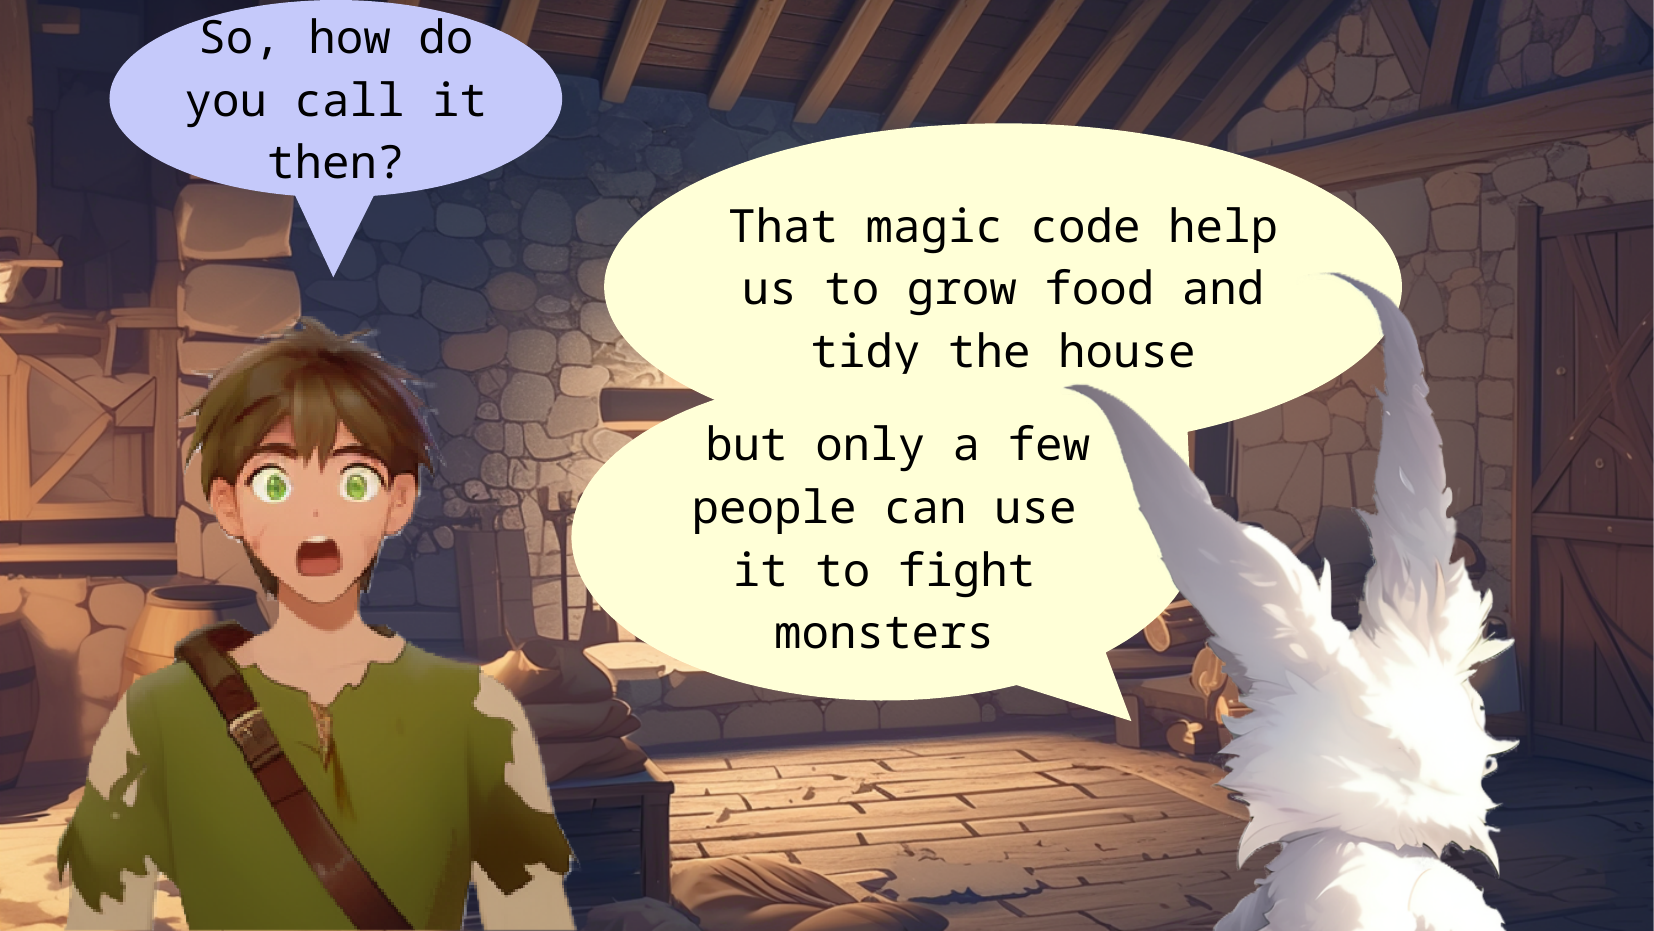

So, how do you call it then?
That magic code help us to grow food and tidy the house
 but only a few people can use
it to fight monsters